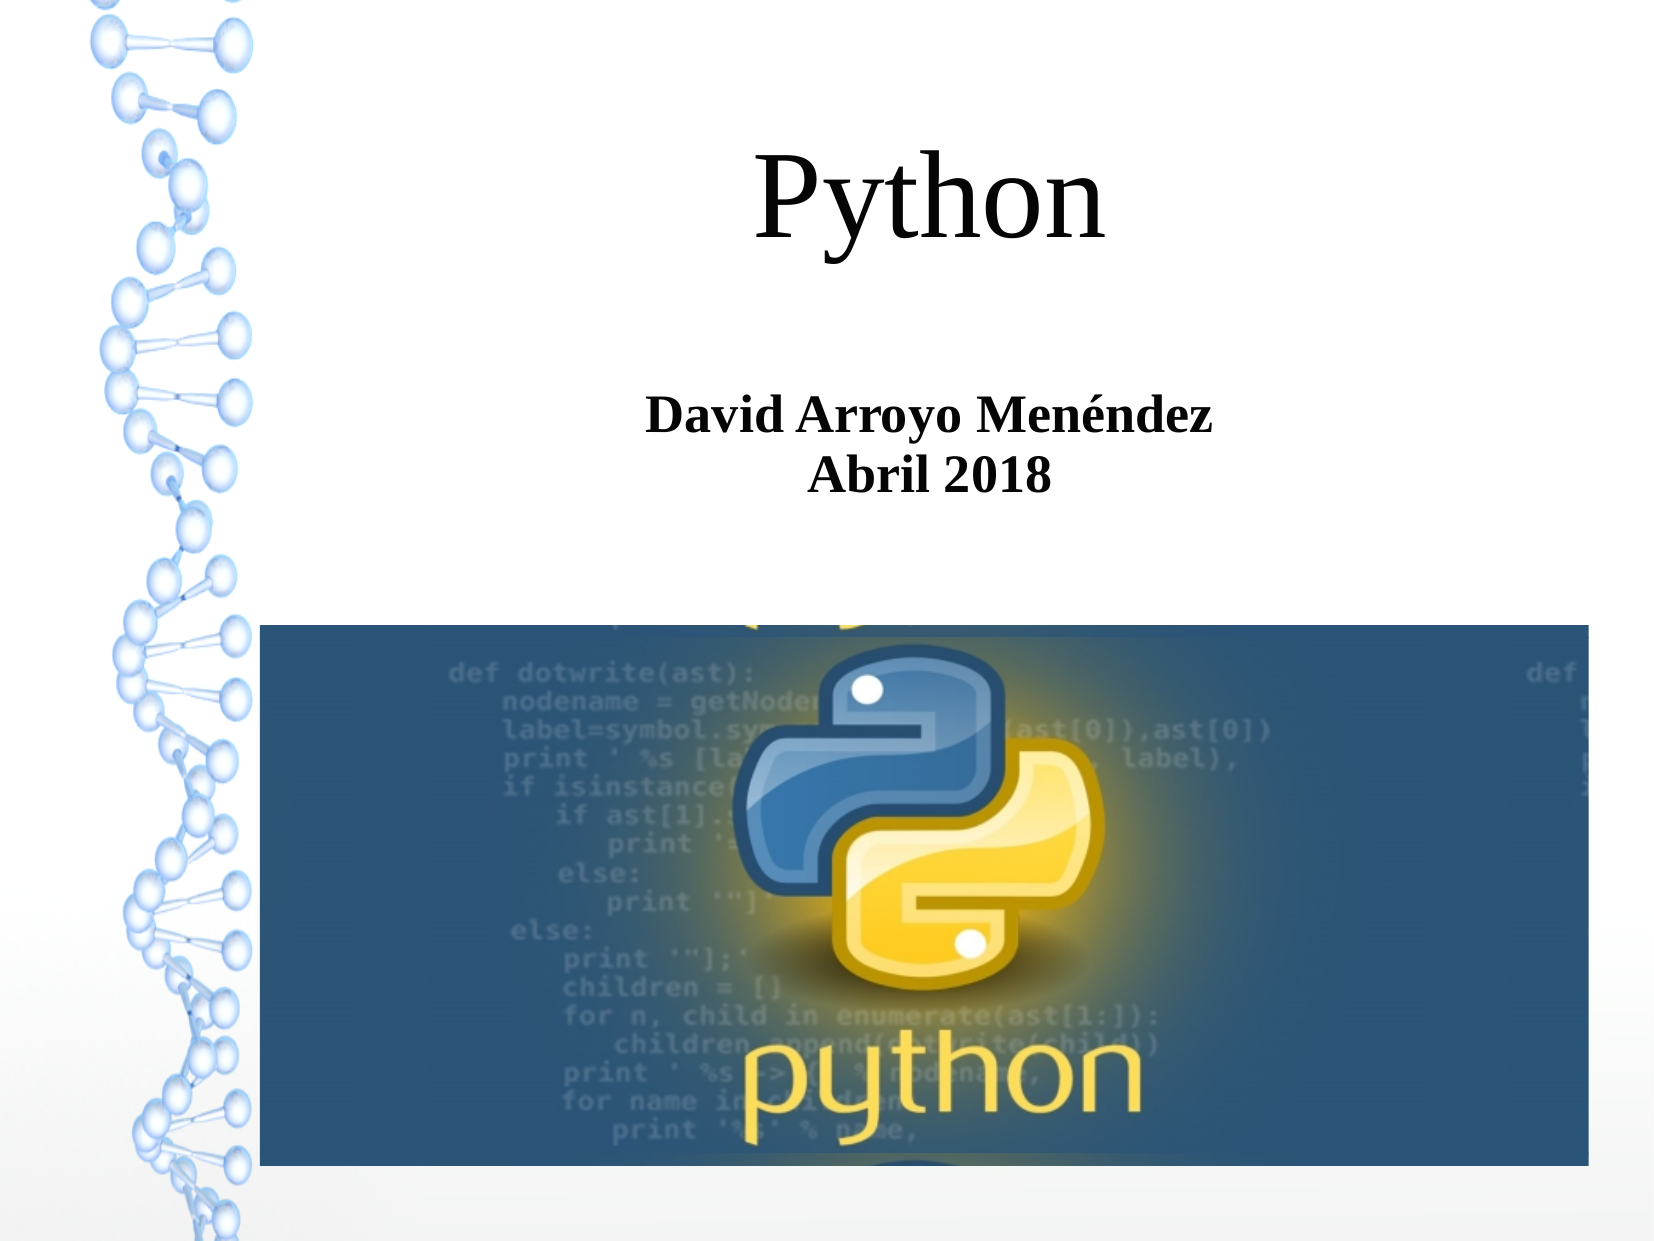

# Python David Arroyo Menéndez Abril 2018